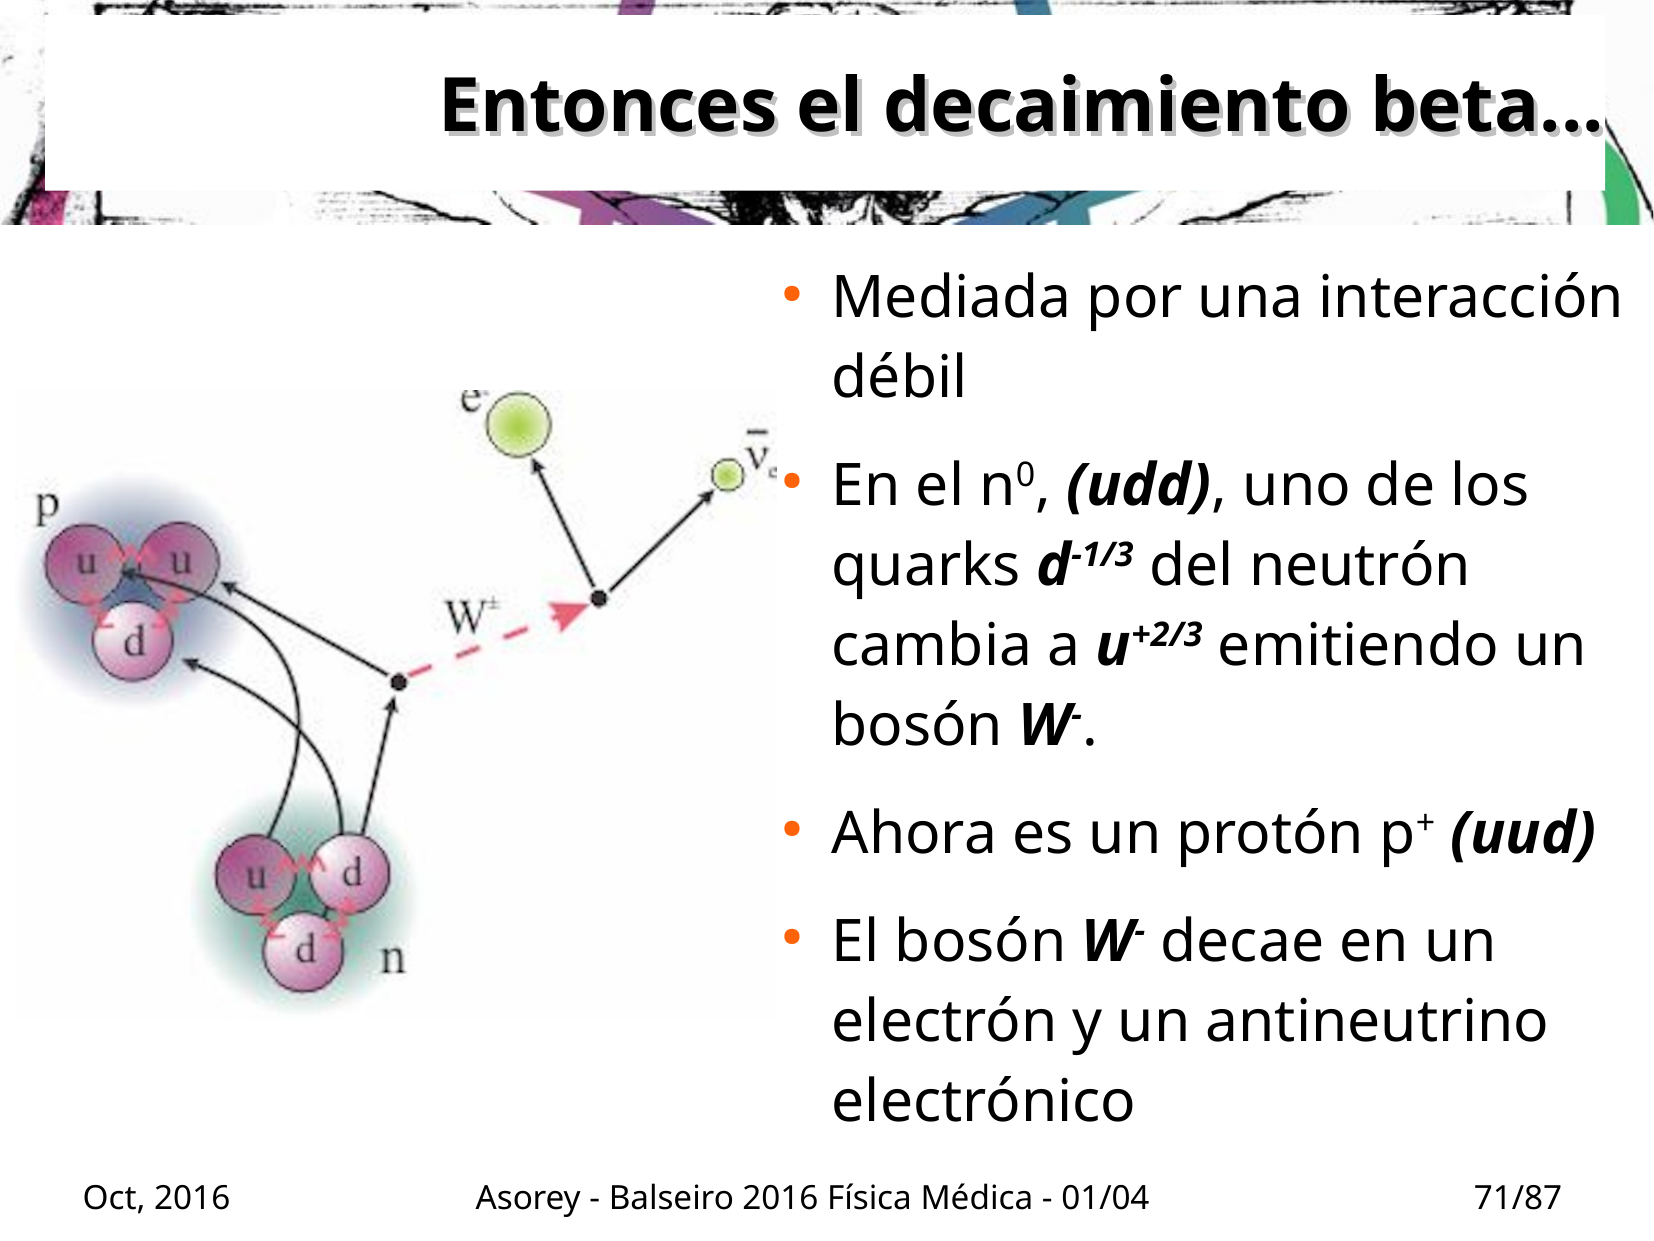

# Entonces el decaimiento beta...
Mediada por una interacción débil
En el n0, (udd), uno de los quarks d-1/3 del neutrón cambia a u+2/3 emitiendo un bosón W-.
Ahora es un protón p+ (uud)
El bosón W- decae en un electrón y un antineutrino electrónico
Oct, 2016
Asorey - Balseiro 2016 Física Médica - 01/04
71